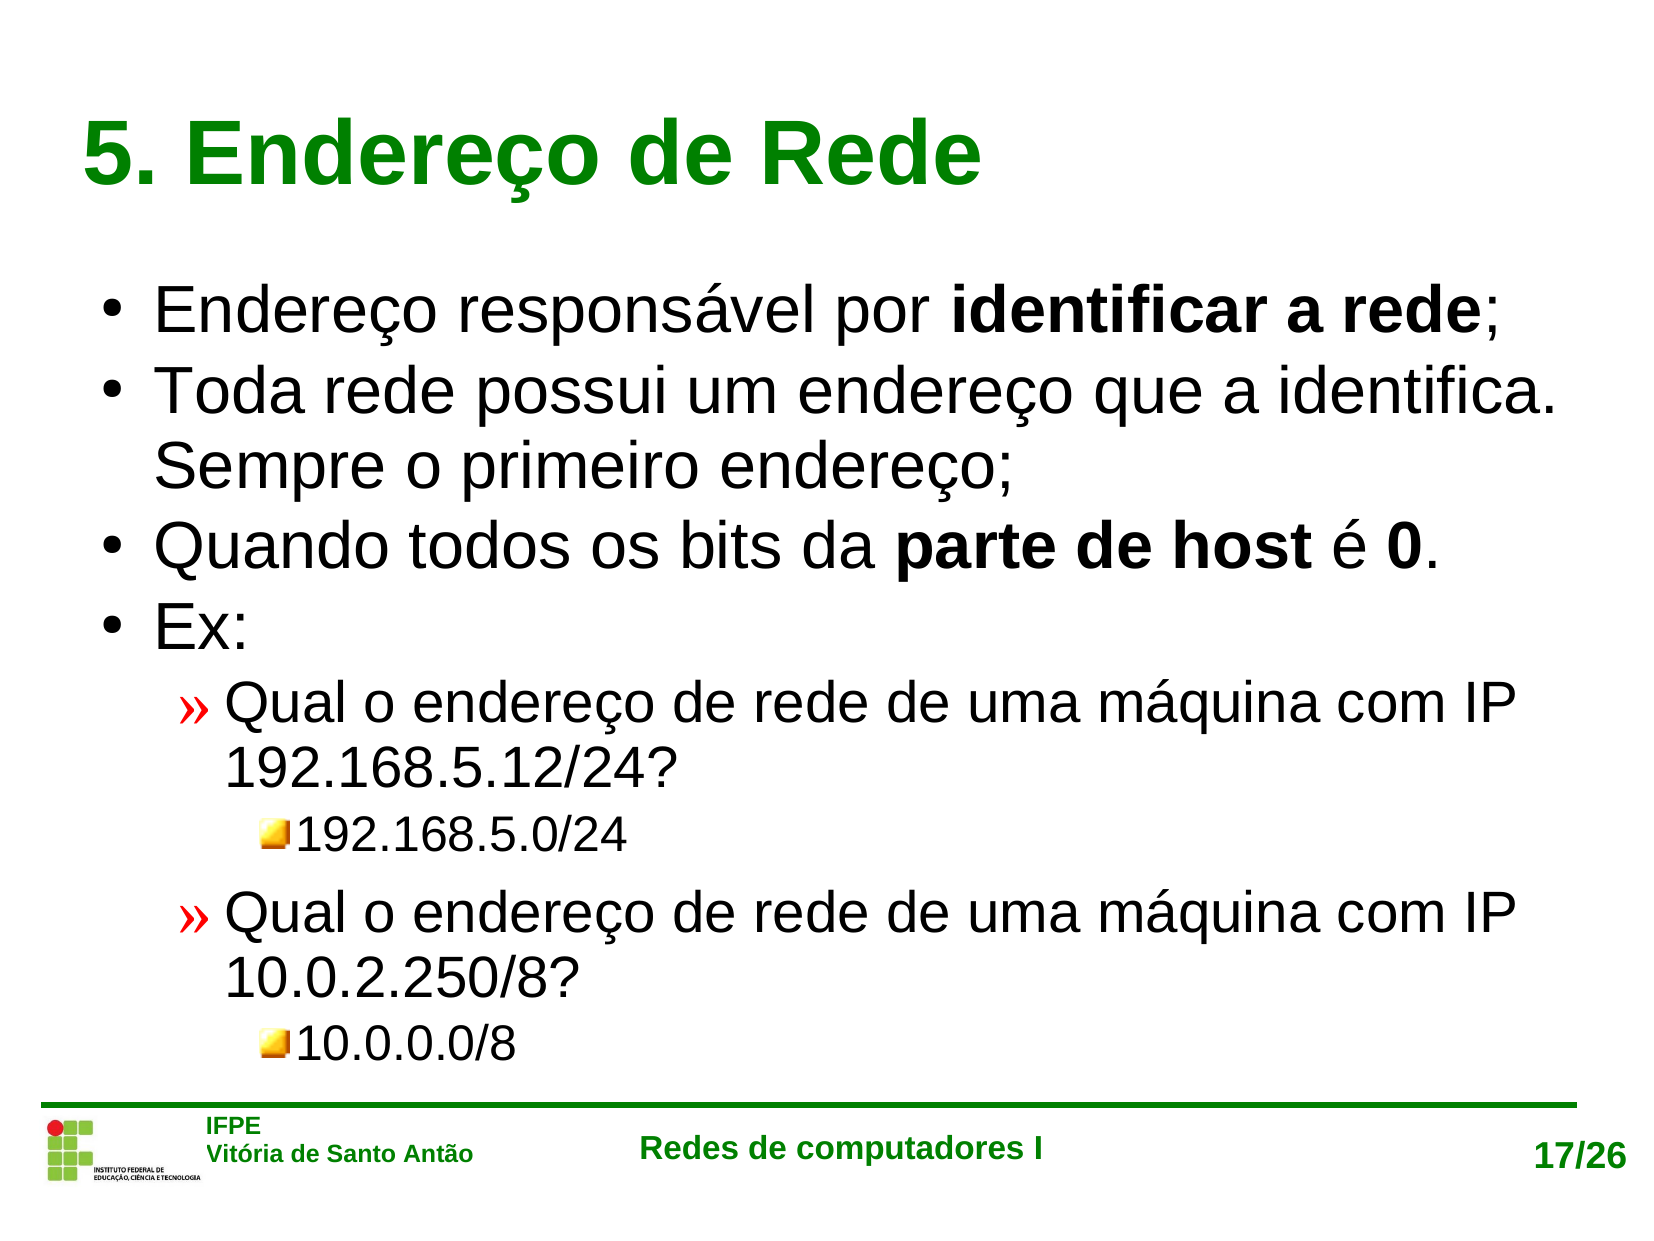

# 5. Endereço de Rede
Endereço responsável por identificar a rede;
Toda rede possui um endereço que a identifica. Sempre o primeiro endereço;
Quando todos os bits da parte de host é 0.
Ex:
Qual o endereço de rede de uma máquina com IP 192.168.5.12/24?
192.168.5.0/24
Qual o endereço de rede de uma máquina com IP 10.0.2.250/8?
10.0.0.0/8